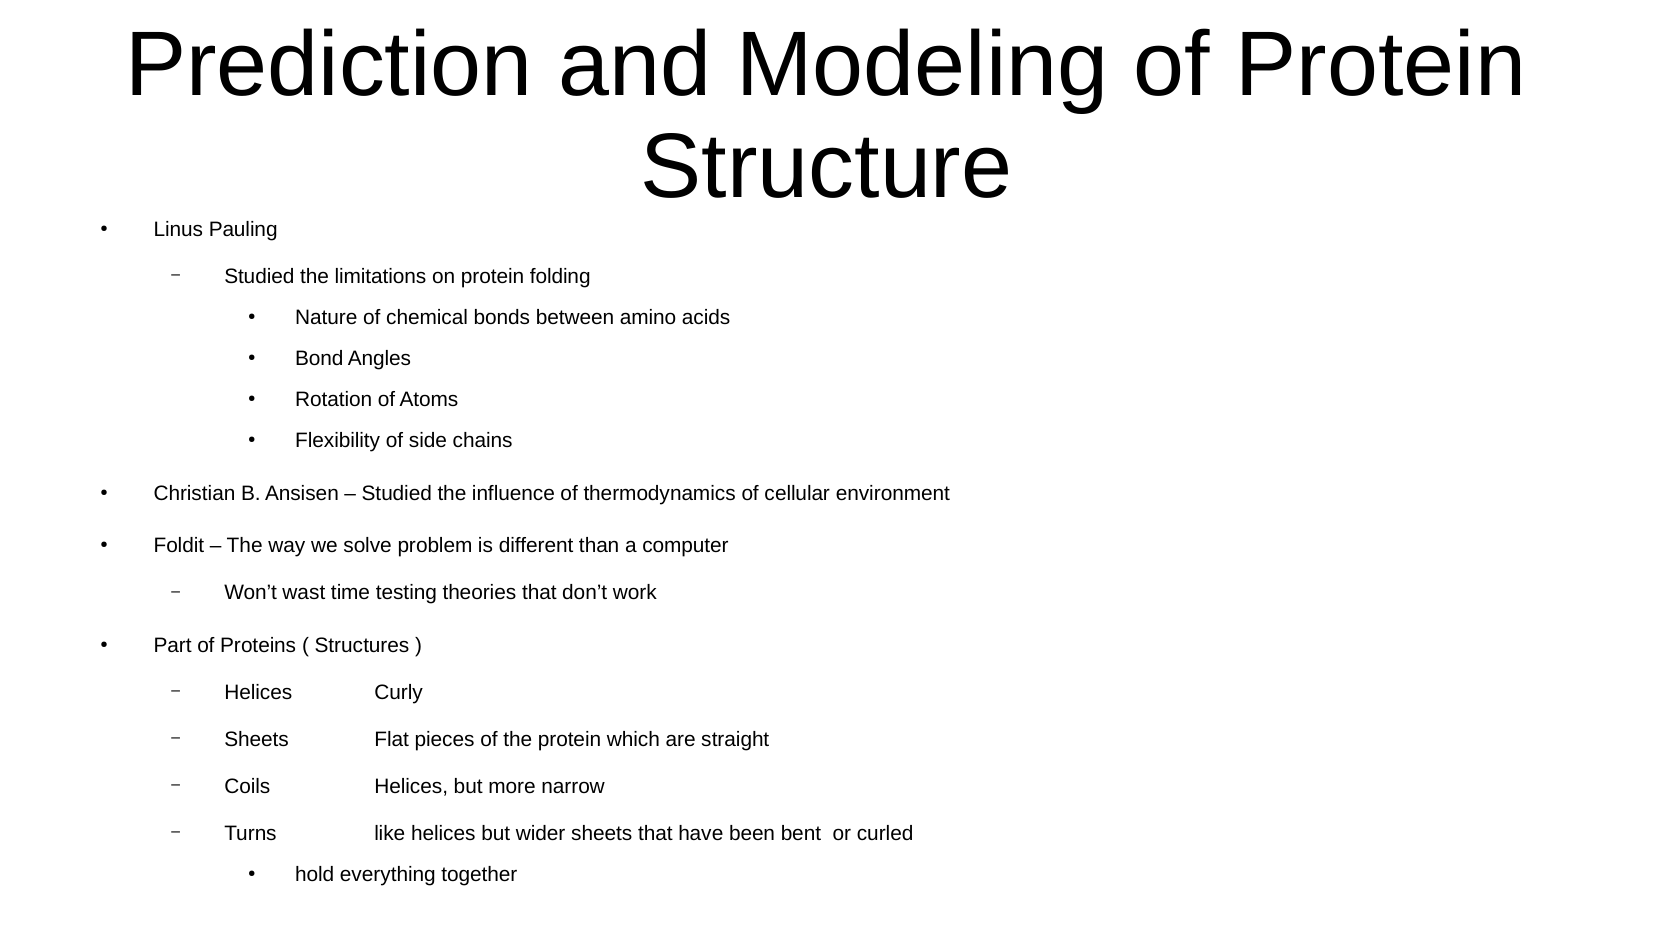

# Prediction and Modeling of Protein Structure
Linus Pauling
Studied the limitations on protein folding
Nature of chemical bonds between amino acids
Bond Angles
Rotation of Atoms
Flexibility of side chains
Christian B. Ansisen – Studied the influence of thermodynamics of cellular environment
Foldit – The way we solve problem is different than a computer
Won’t wast time testing theories that don’t work
Part of Proteins ( Structures )
Helices 	Curly
Sheets 		Flat pieces of the protein which are straight
Coils		Helices, but more narrow
Turns 		like helices but wider sheets that have been bent or curled
hold everything together